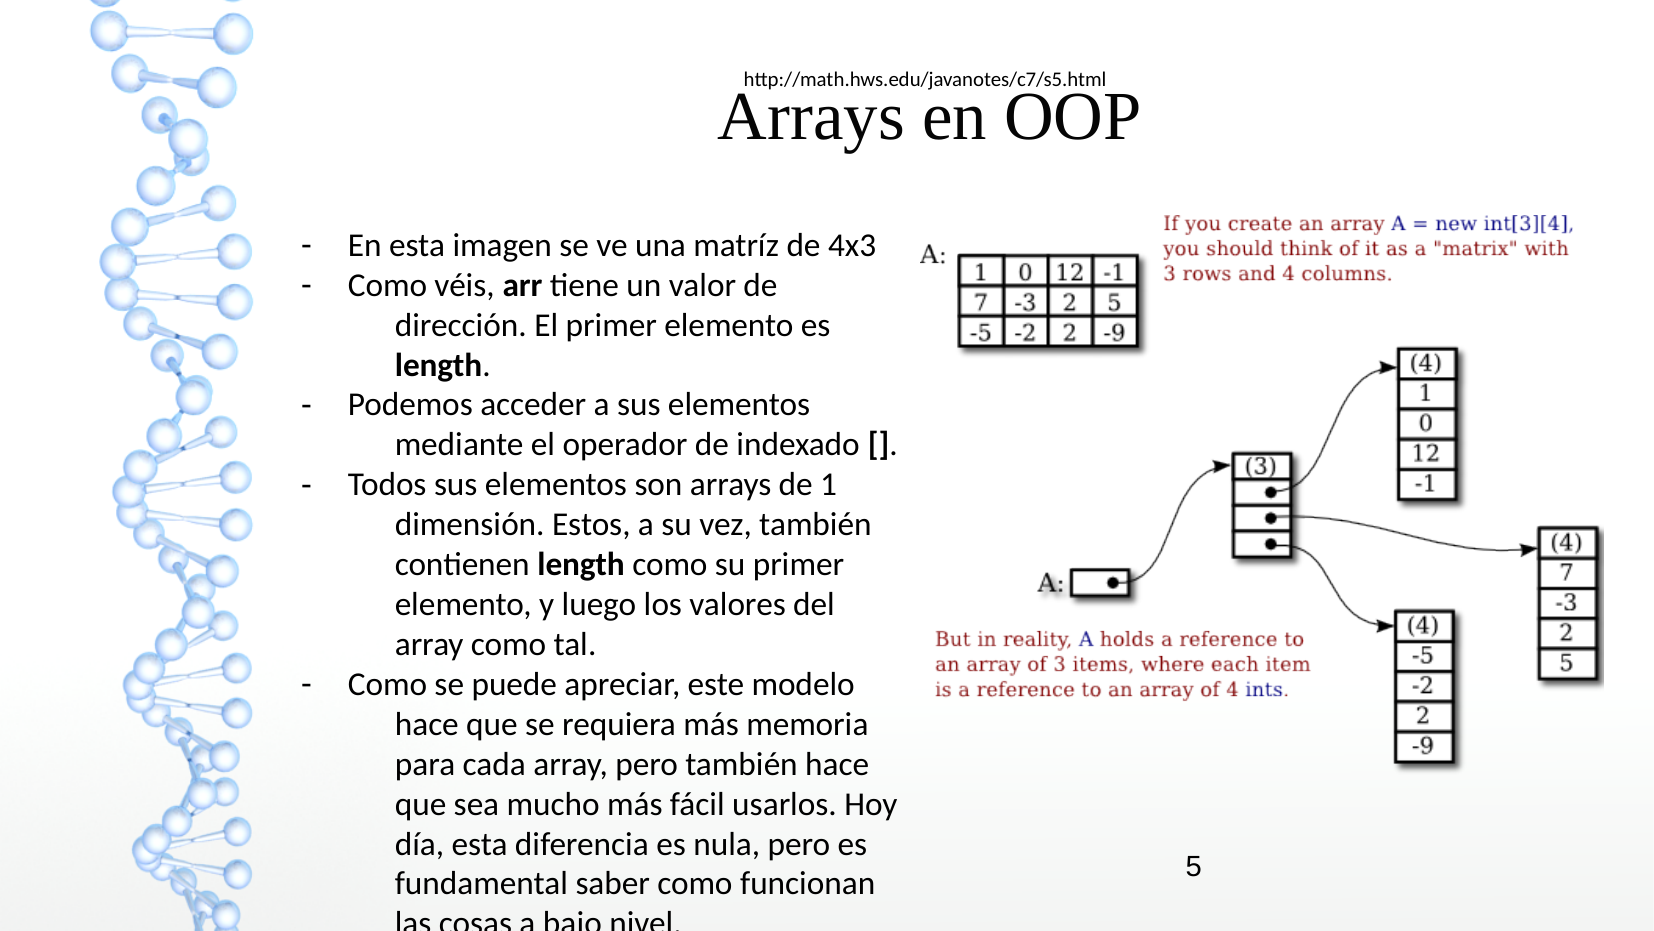

# Arrays en OOP
http://math.hws.edu/javanotes/c7/s5.html
En esta imagen se ve una matríz de 4x3
Como véis, arr tiene un valor de dirección. El primer elemento es length.
Podemos acceder a sus elementos mediante el operador de indexado [].
Todos sus elementos son arrays de 1 dimensión. Estos, a su vez, también contienen length como su primer elemento, y luego los valores del array como tal.
Como se puede apreciar, este modelo hace que se requiera más memoria para cada array, pero también hace que sea mucho más fácil usarlos. Hoy día, esta diferencia es nula, pero es fundamental saber como funcionan las cosas a bajo nivel.
4